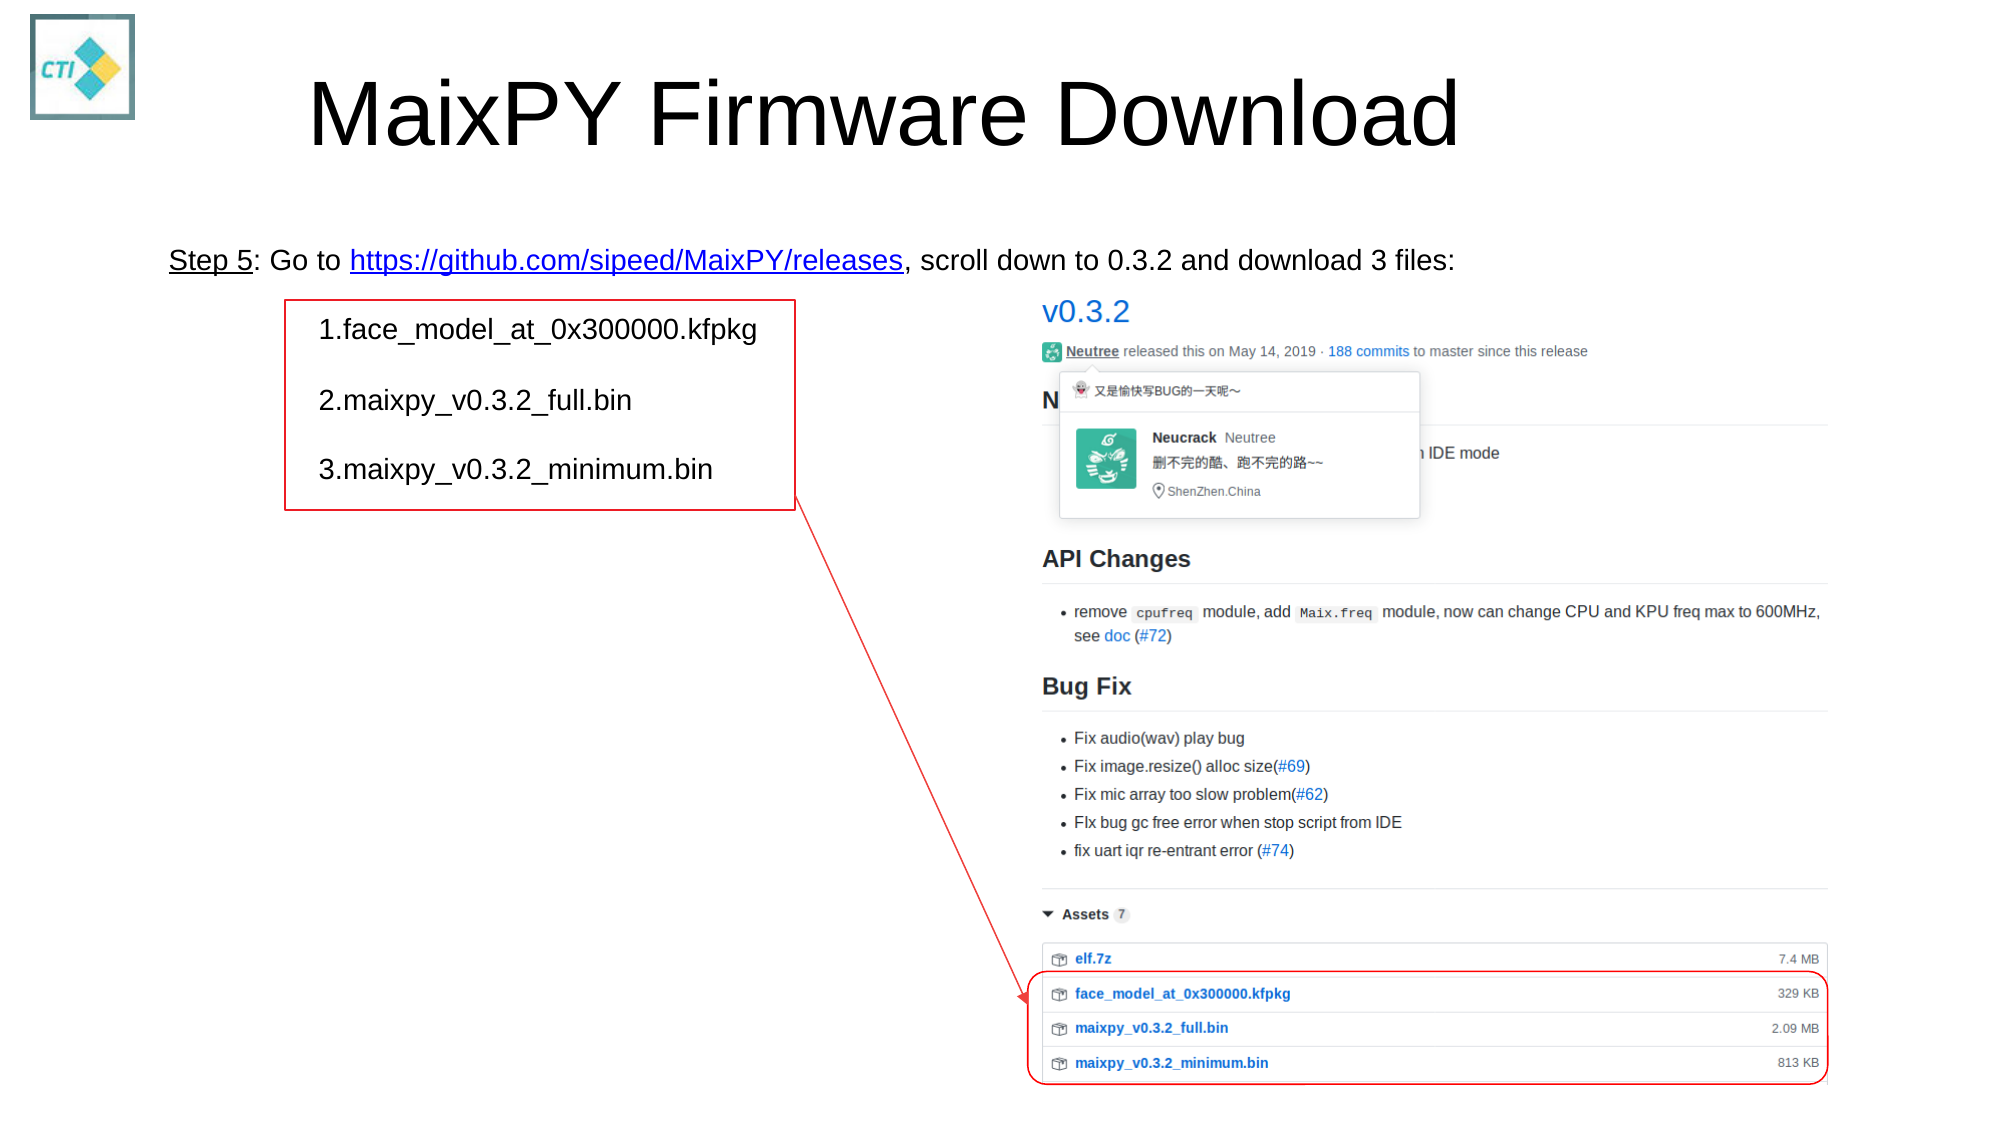

MaixPY Firmware Download
Step 5: Go to https://github.com/sipeed/MaixPY/releases, scroll down to 0.3.2 and download 3 files:
1.face_model_at_0x300000.kfpkg
2.maixpy_v0.3.2_full.bin
3.maixpy_v0.3.2_minimum.bin